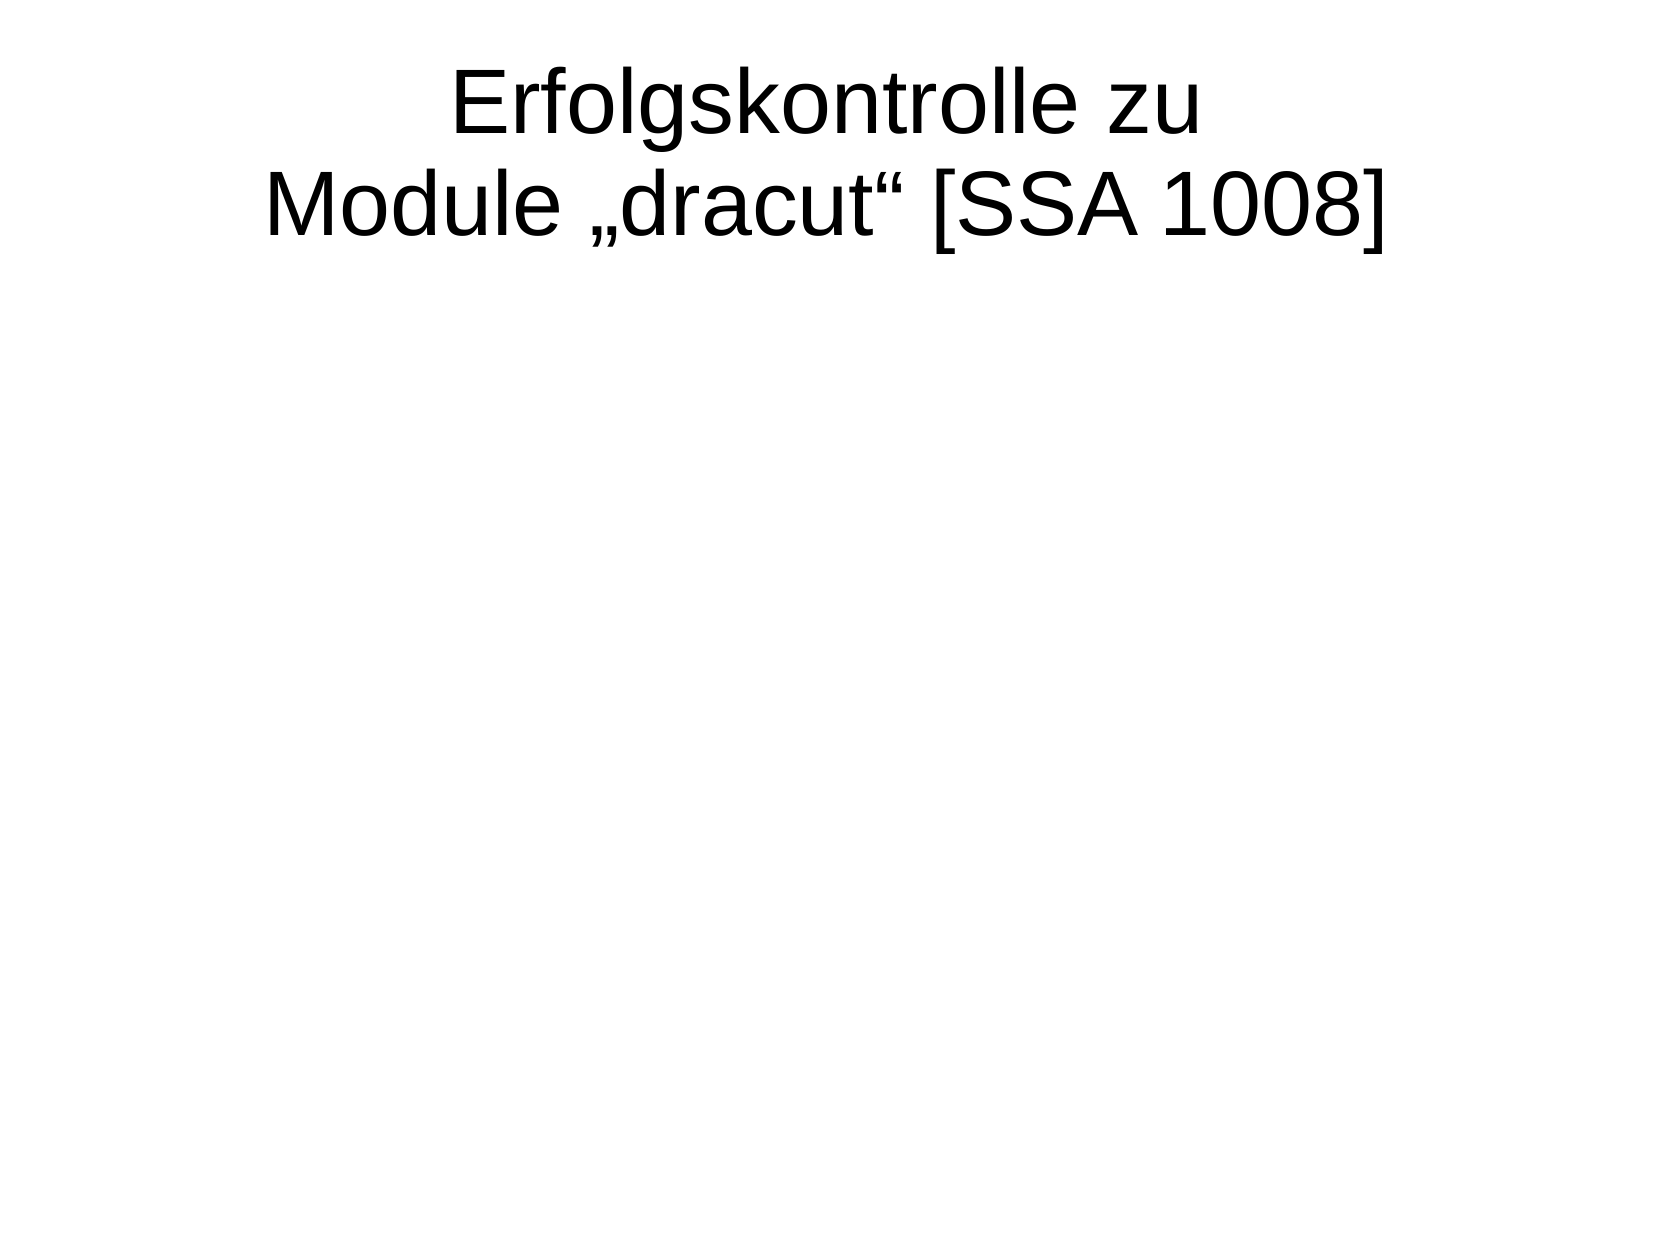

# Erfolgskontrolle zu Module „dracut“ [SSA 1008]